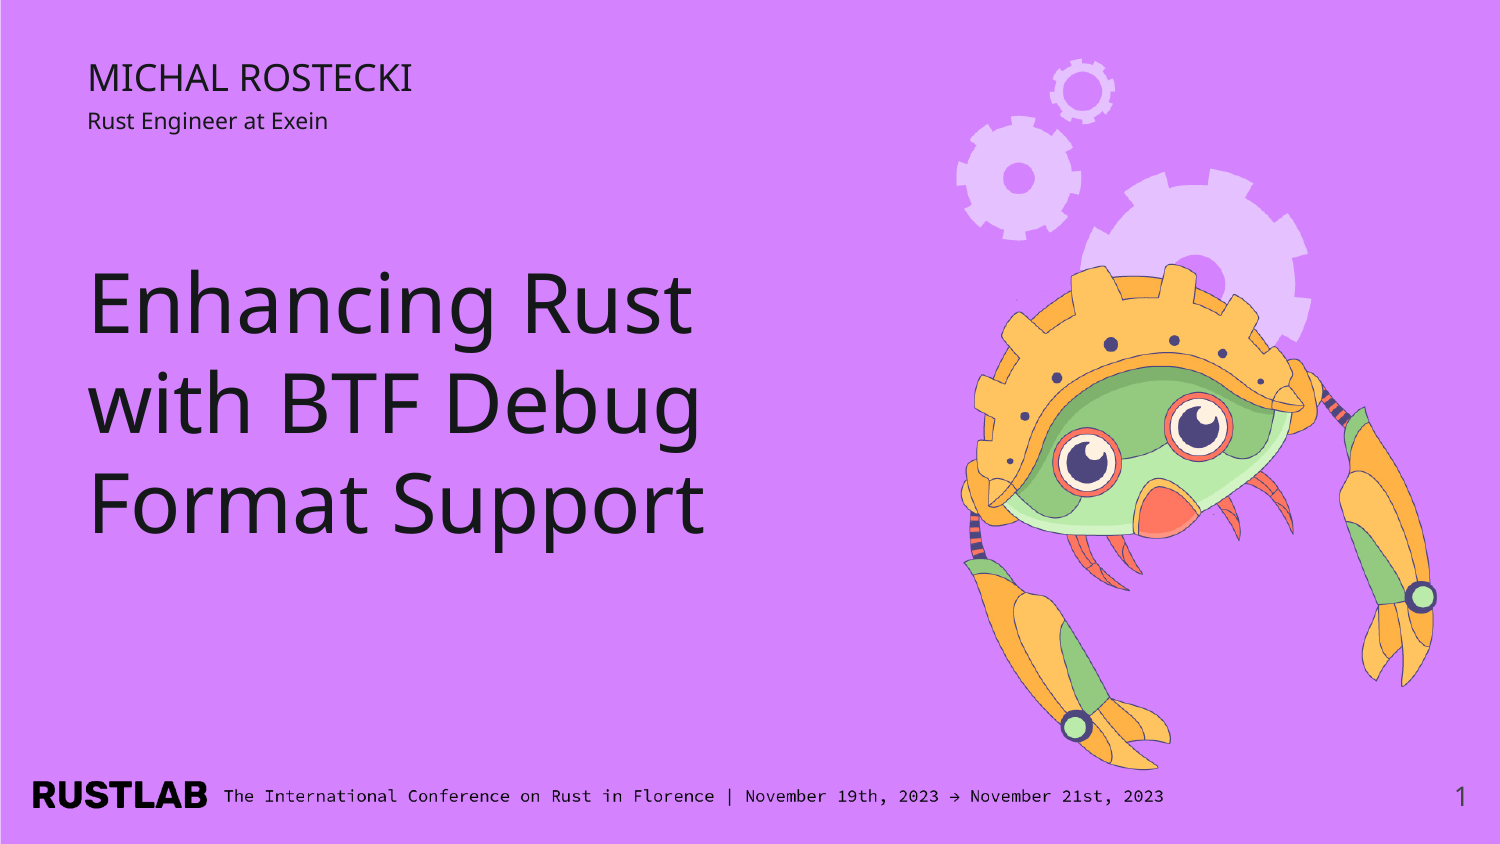

MICHAL ROSTECKI
Rust Engineer at Exein
# Enhancing Rust with BTF Debug Format Support